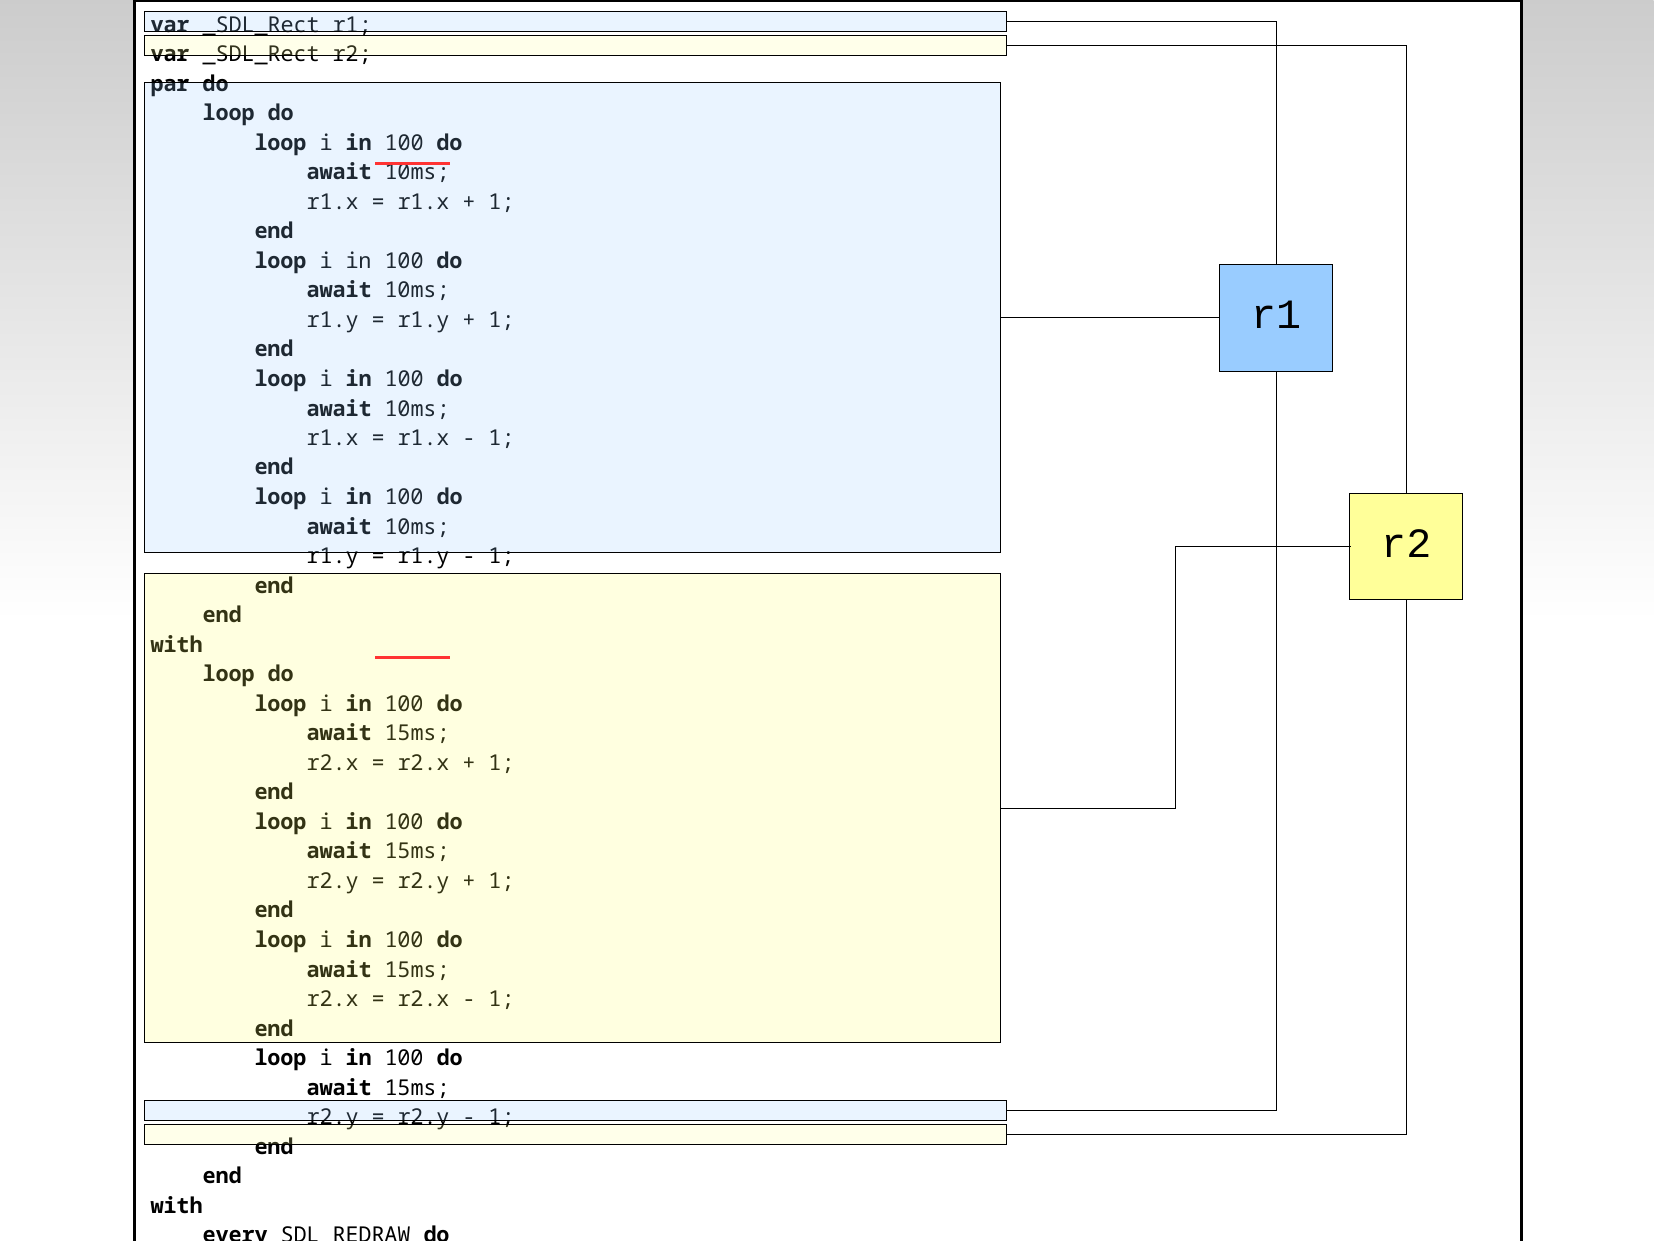

var _SDL_Rect r1;
var _SDL_Rect r2;
par do
 loop do
 loop i in 100 do
 await 10ms;
 r1.x = r1.x + 1;
 end
 loop i in 100 do
 await 10ms;
 r1.y = r1.y + 1;
 end
 loop i in 100 do
 await 10ms;
 r1.x = r1.x - 1;
 end
 loop i in 100 do
 await 10ms;
 r1.y = r1.y - 1;
 end
 end
with
 loop do
 loop i in 100 do
 await 15ms;
 r2.x = r2.x + 1;
 end
 loop i in 100 do
 await 15ms;
 r2.y = r2.y + 1;
 end
 loop i in 100 do
 await 15ms;
 r2.x = r2.x - 1;
 end
 loop i in 100 do
 await 15ms;
 r2.y = r2.y - 1;
 end
 end
with
 every SDL_REDRAW do
 _SDL_RenderFillRect(ren, &r1);
 _SDL_RenderFillRect(ren, &r2);
 end
end
r1
r2